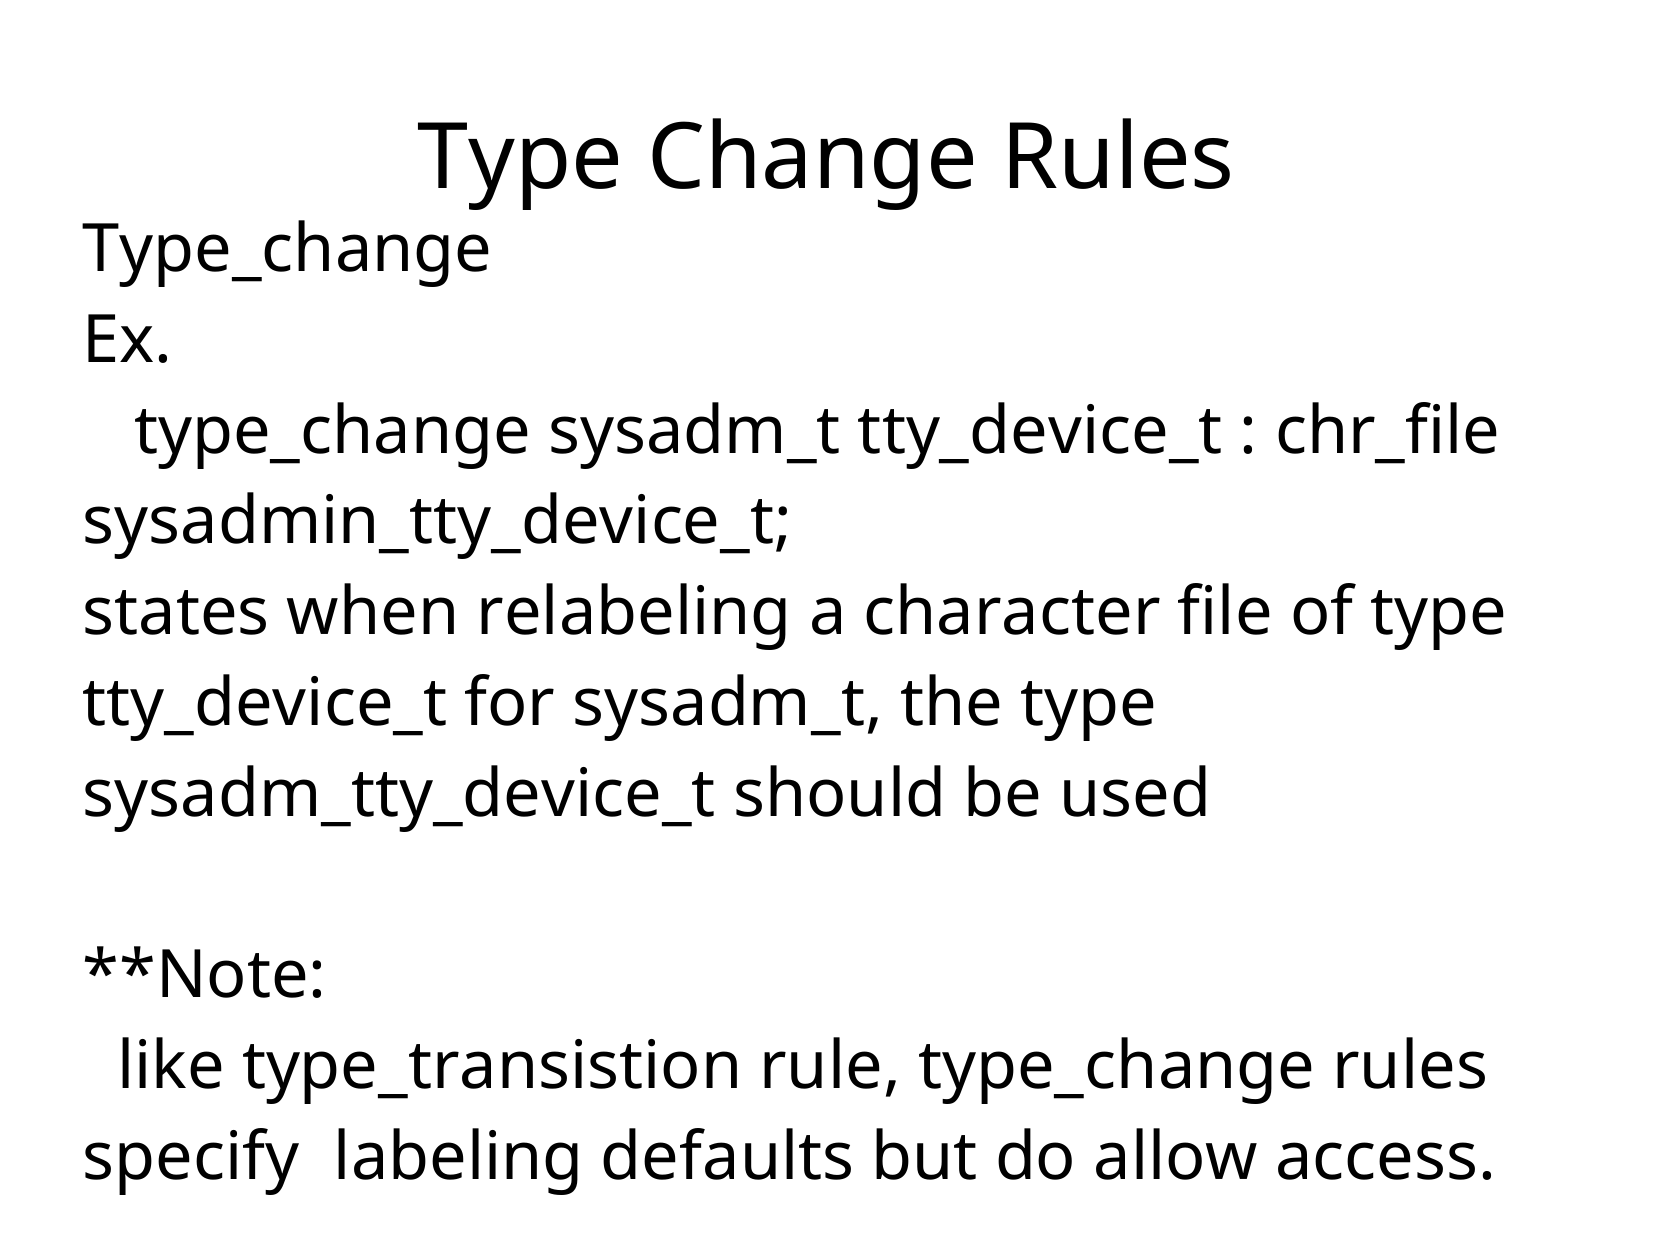

# Type Change Rules
Type_change
Ex.
 type_change sysadm_t tty_device_t : chr_file sysadmin_tty_device_t;
states when relabeling a character file of type tty_device_t for sysadm_t, the type sysadm_tty_device_t should be used
**Note:
 like type_transistion rule, type_change rules specify labeling defaults but do allow access.